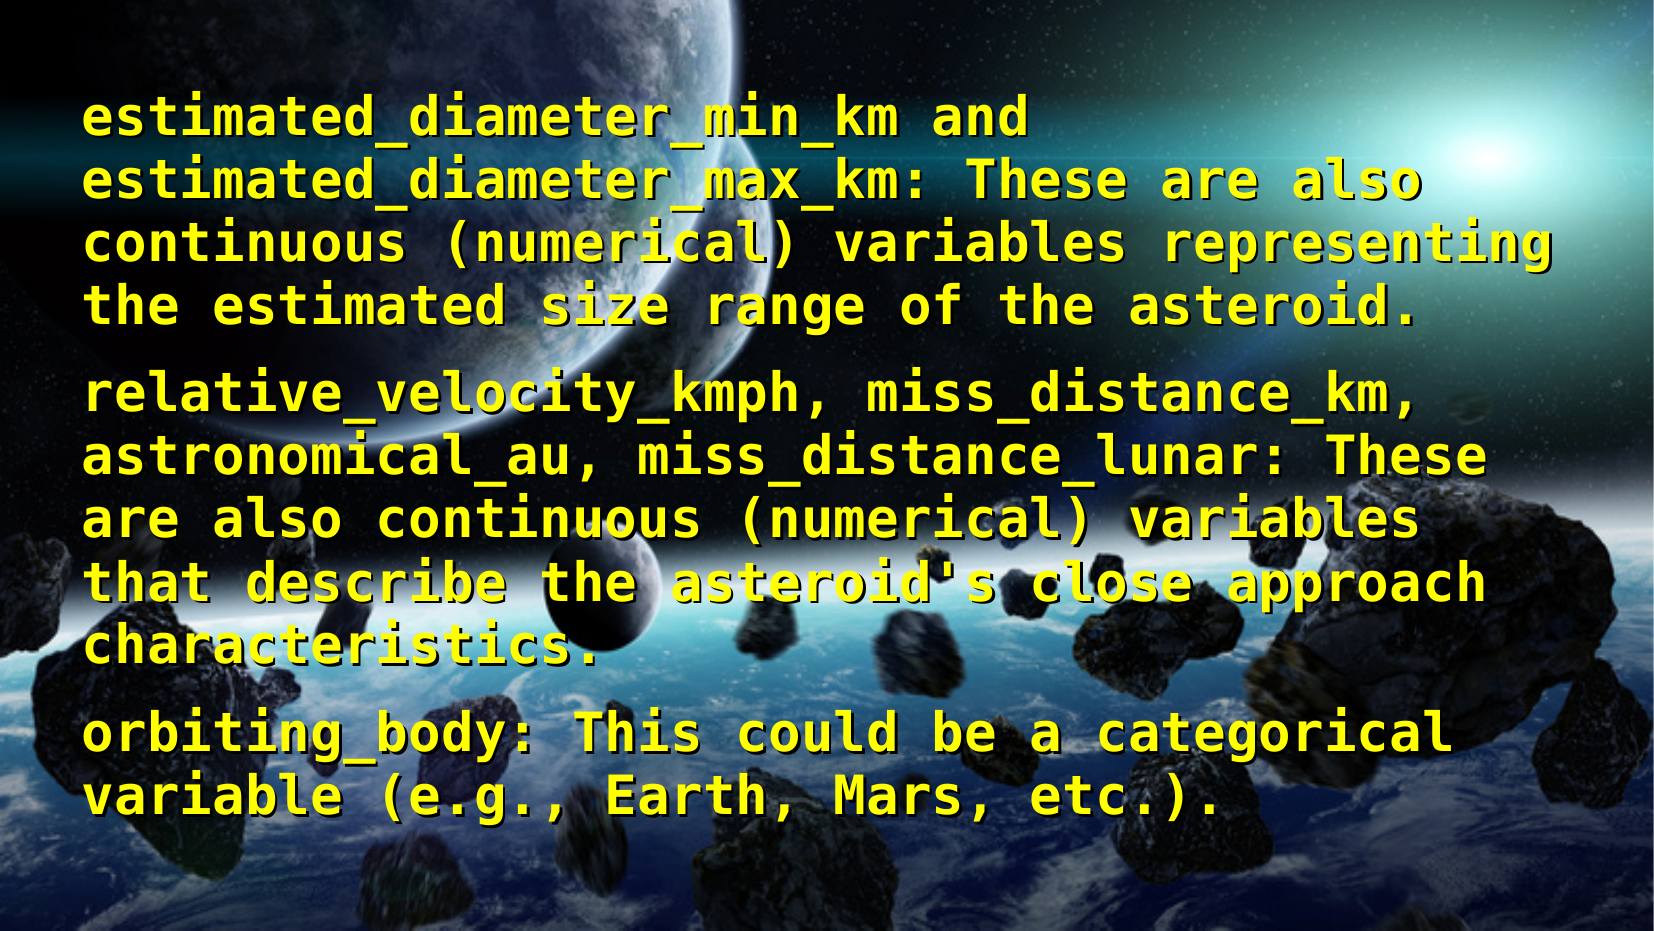

# estimated_diameter_min_km and estimated_diameter_max_km: These are also continuous (numerical) variables representing the estimated size range of the asteroid.
relative_velocity_kmph, miss_distance_km, astronomical_au, miss_distance_lunar: These are also continuous (numerical) variables that describe the asteroid's close approach characteristics.
orbiting_body: This could be a categorical variable (e.g., Earth, Mars, etc.).